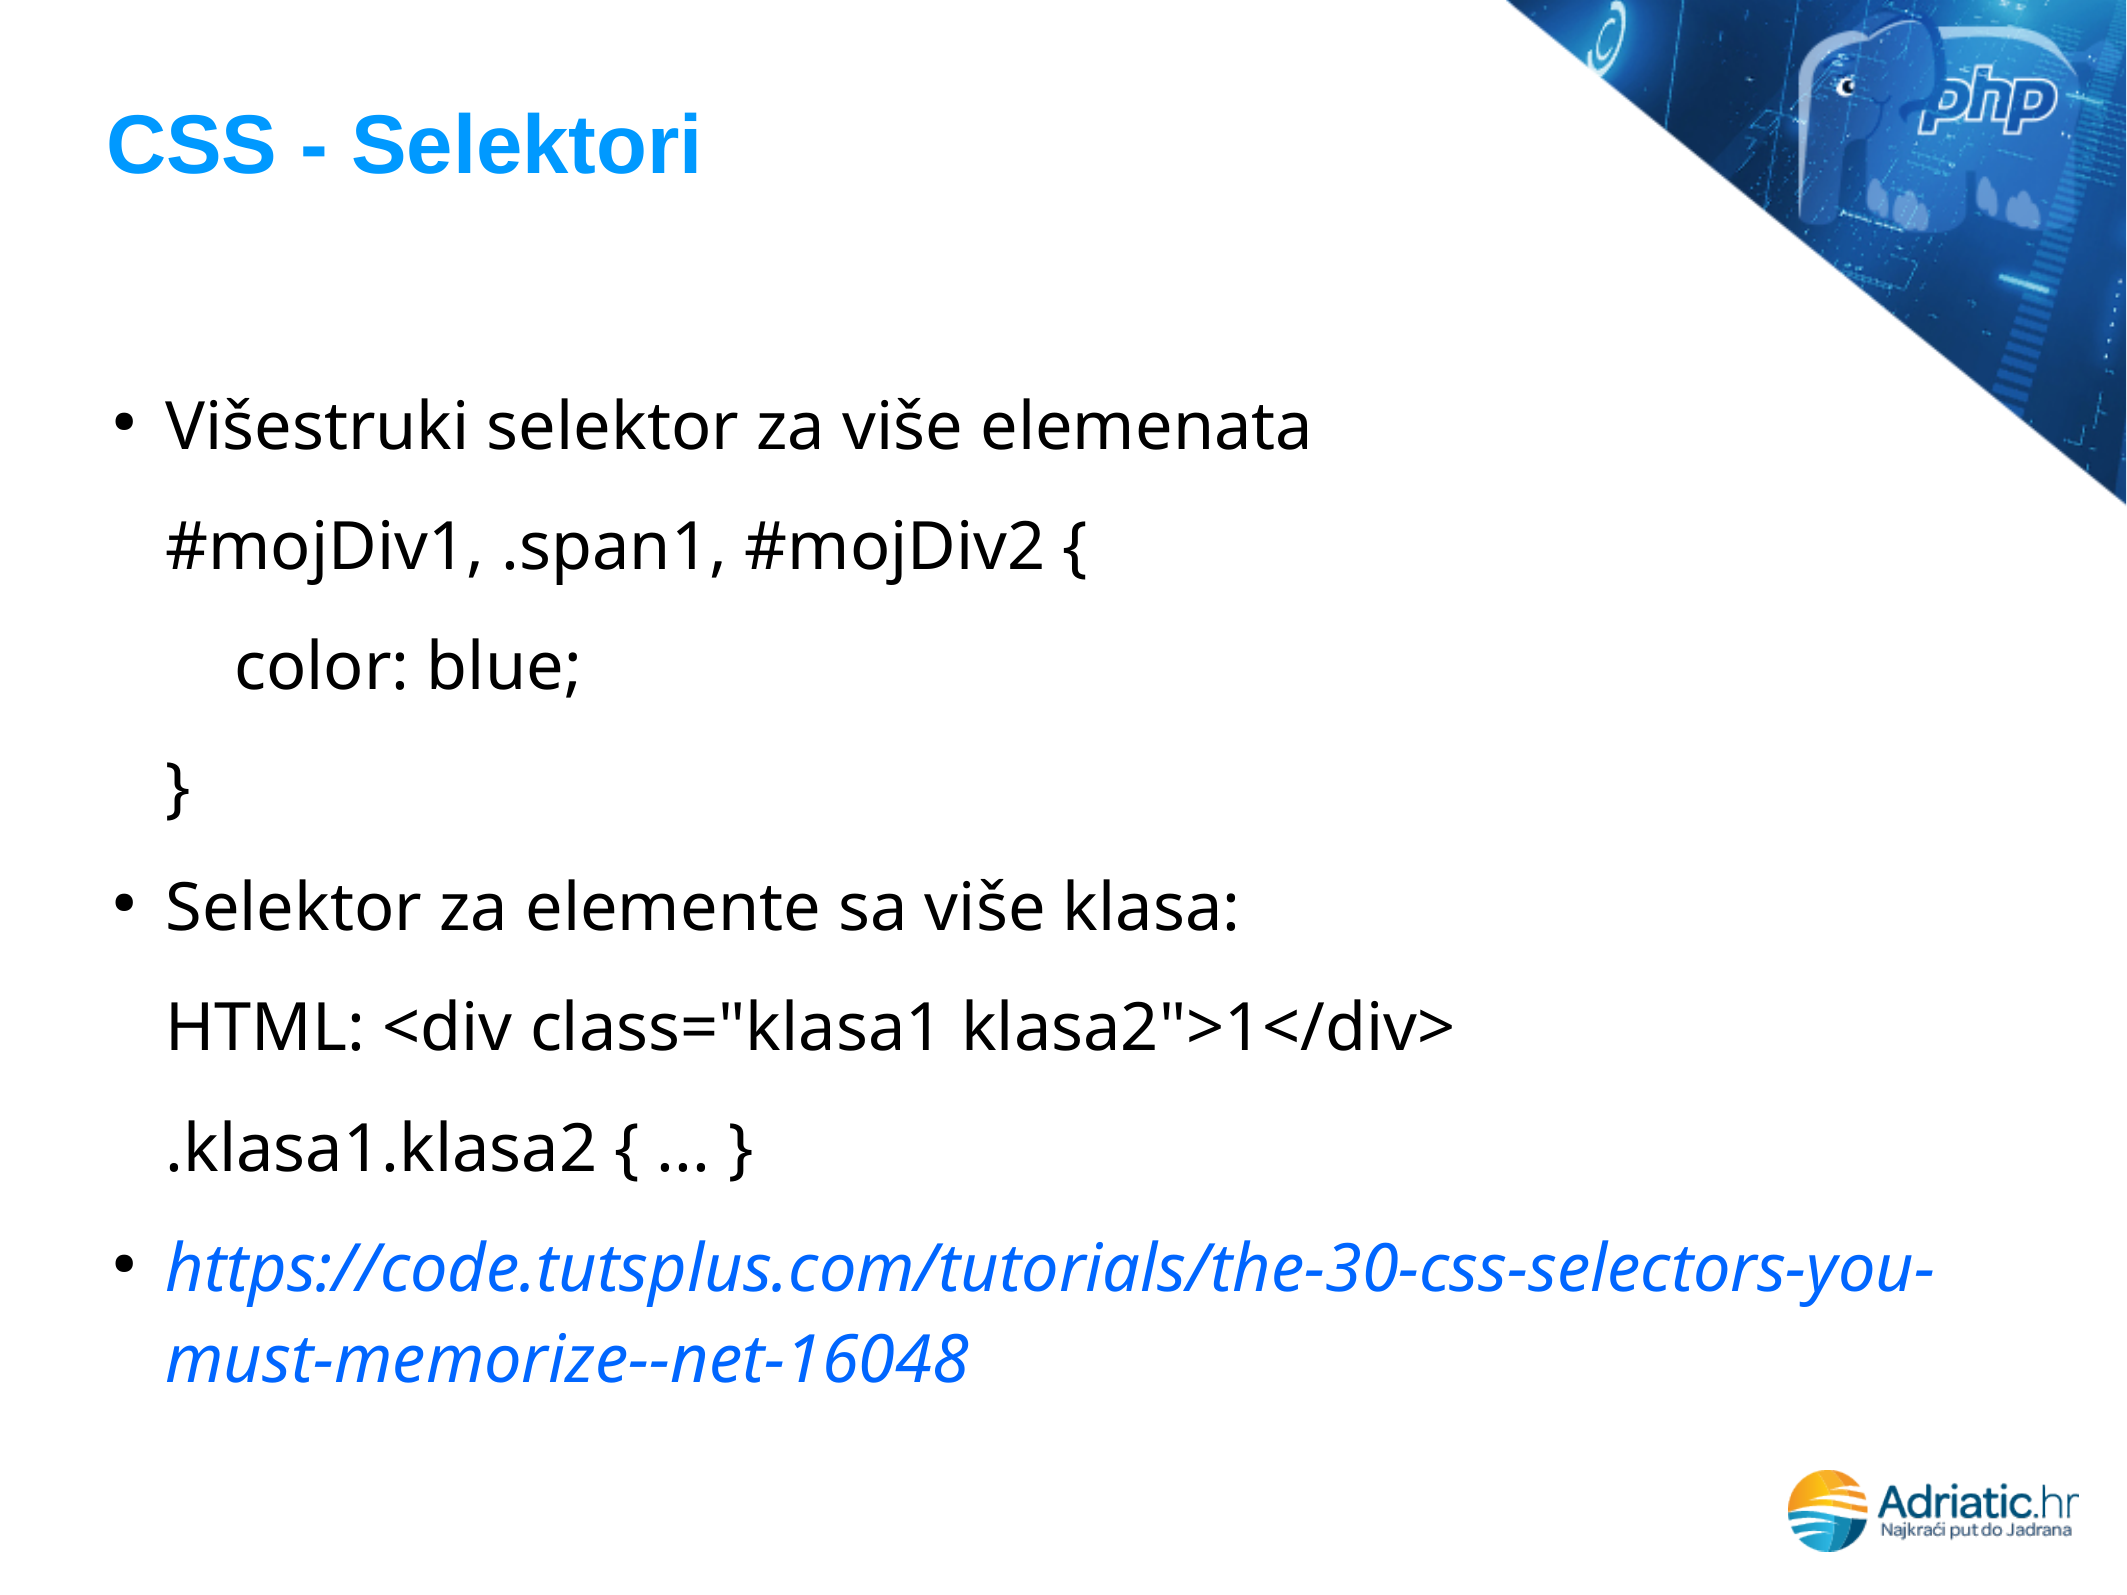

# CSS - Selektori
Višestruki selektor za više elemenata
#mojDiv1, .span1, #mojDiv2 {
 color: blue;
}
Selektor za elemente sa više klasa:
HTML: <div class="klasa1 klasa2">1</div>
.klasa1.klasa2 { ... }
https://code.tutsplus.com/tutorials/the-30-css-selectors-you-must-memorize--net-16048